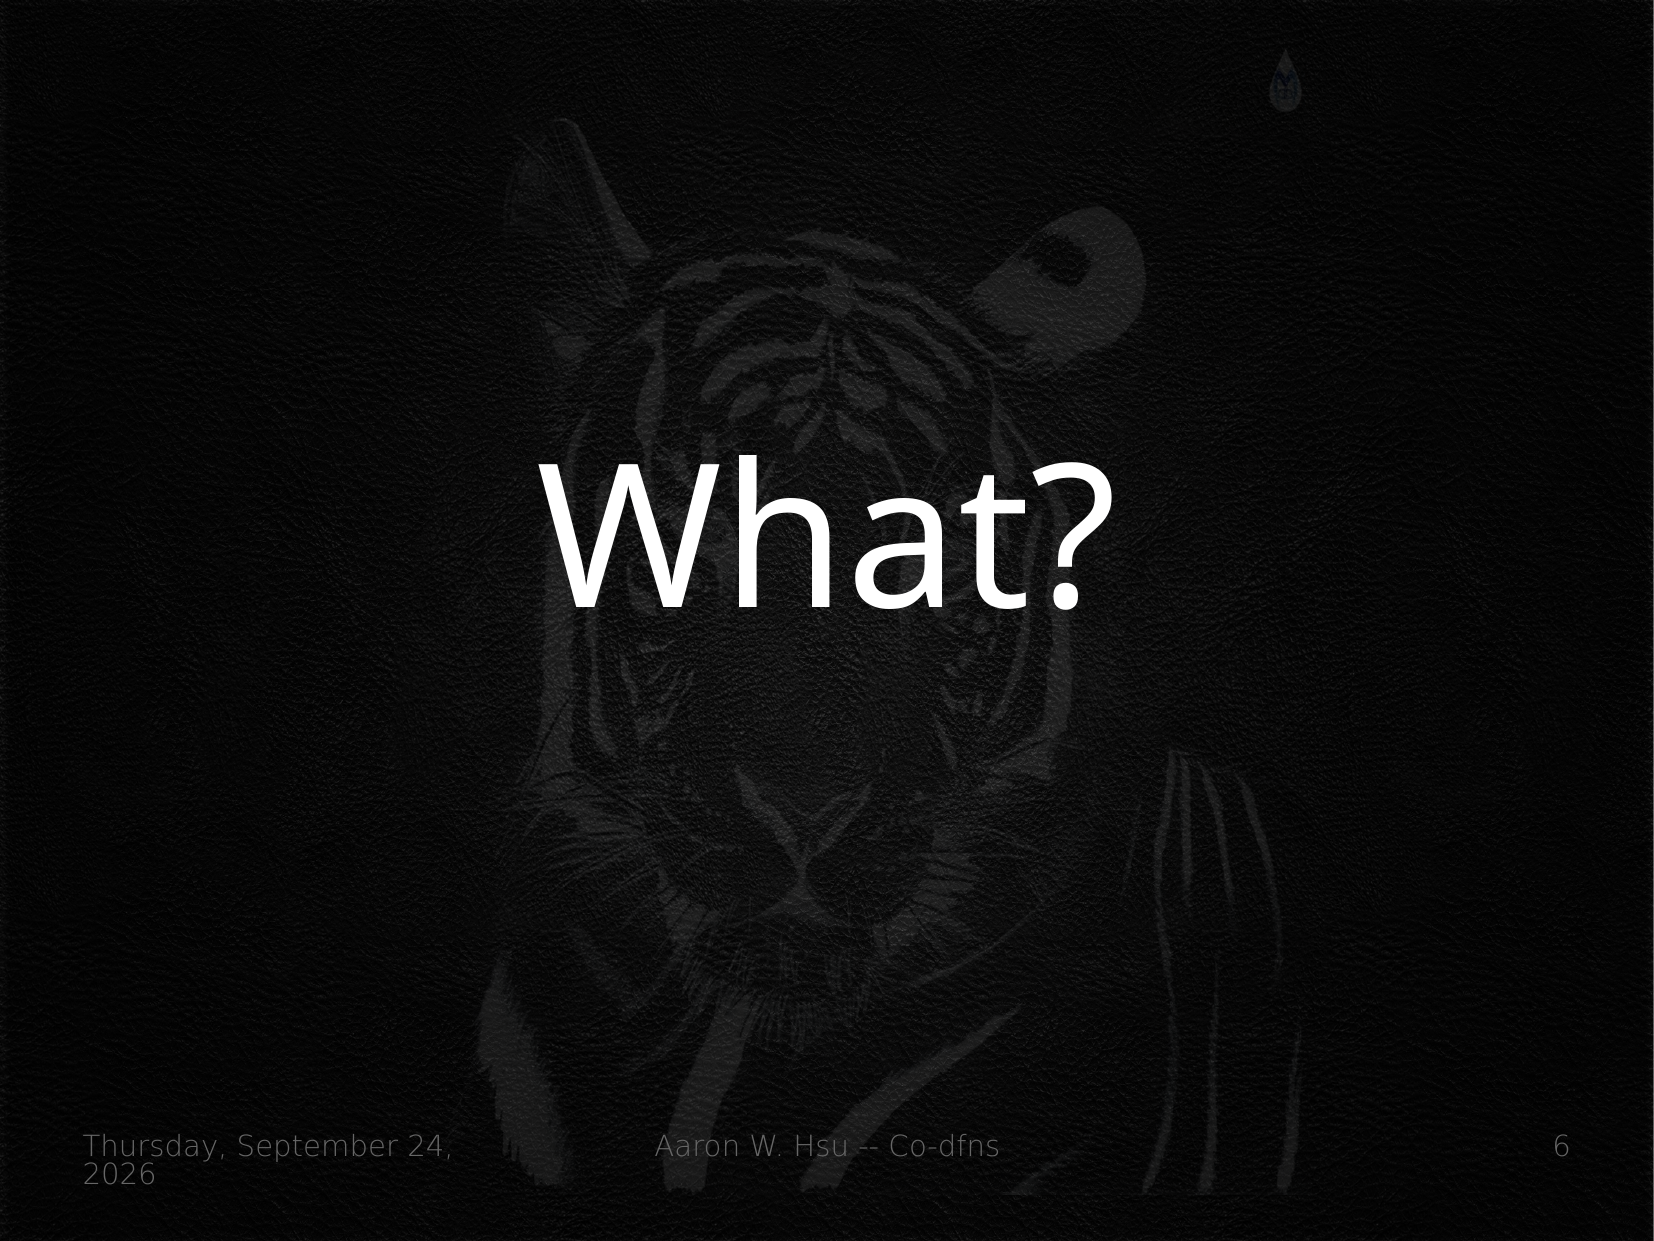

# What?
Aaron W. Hsu -- Co-dfns
6